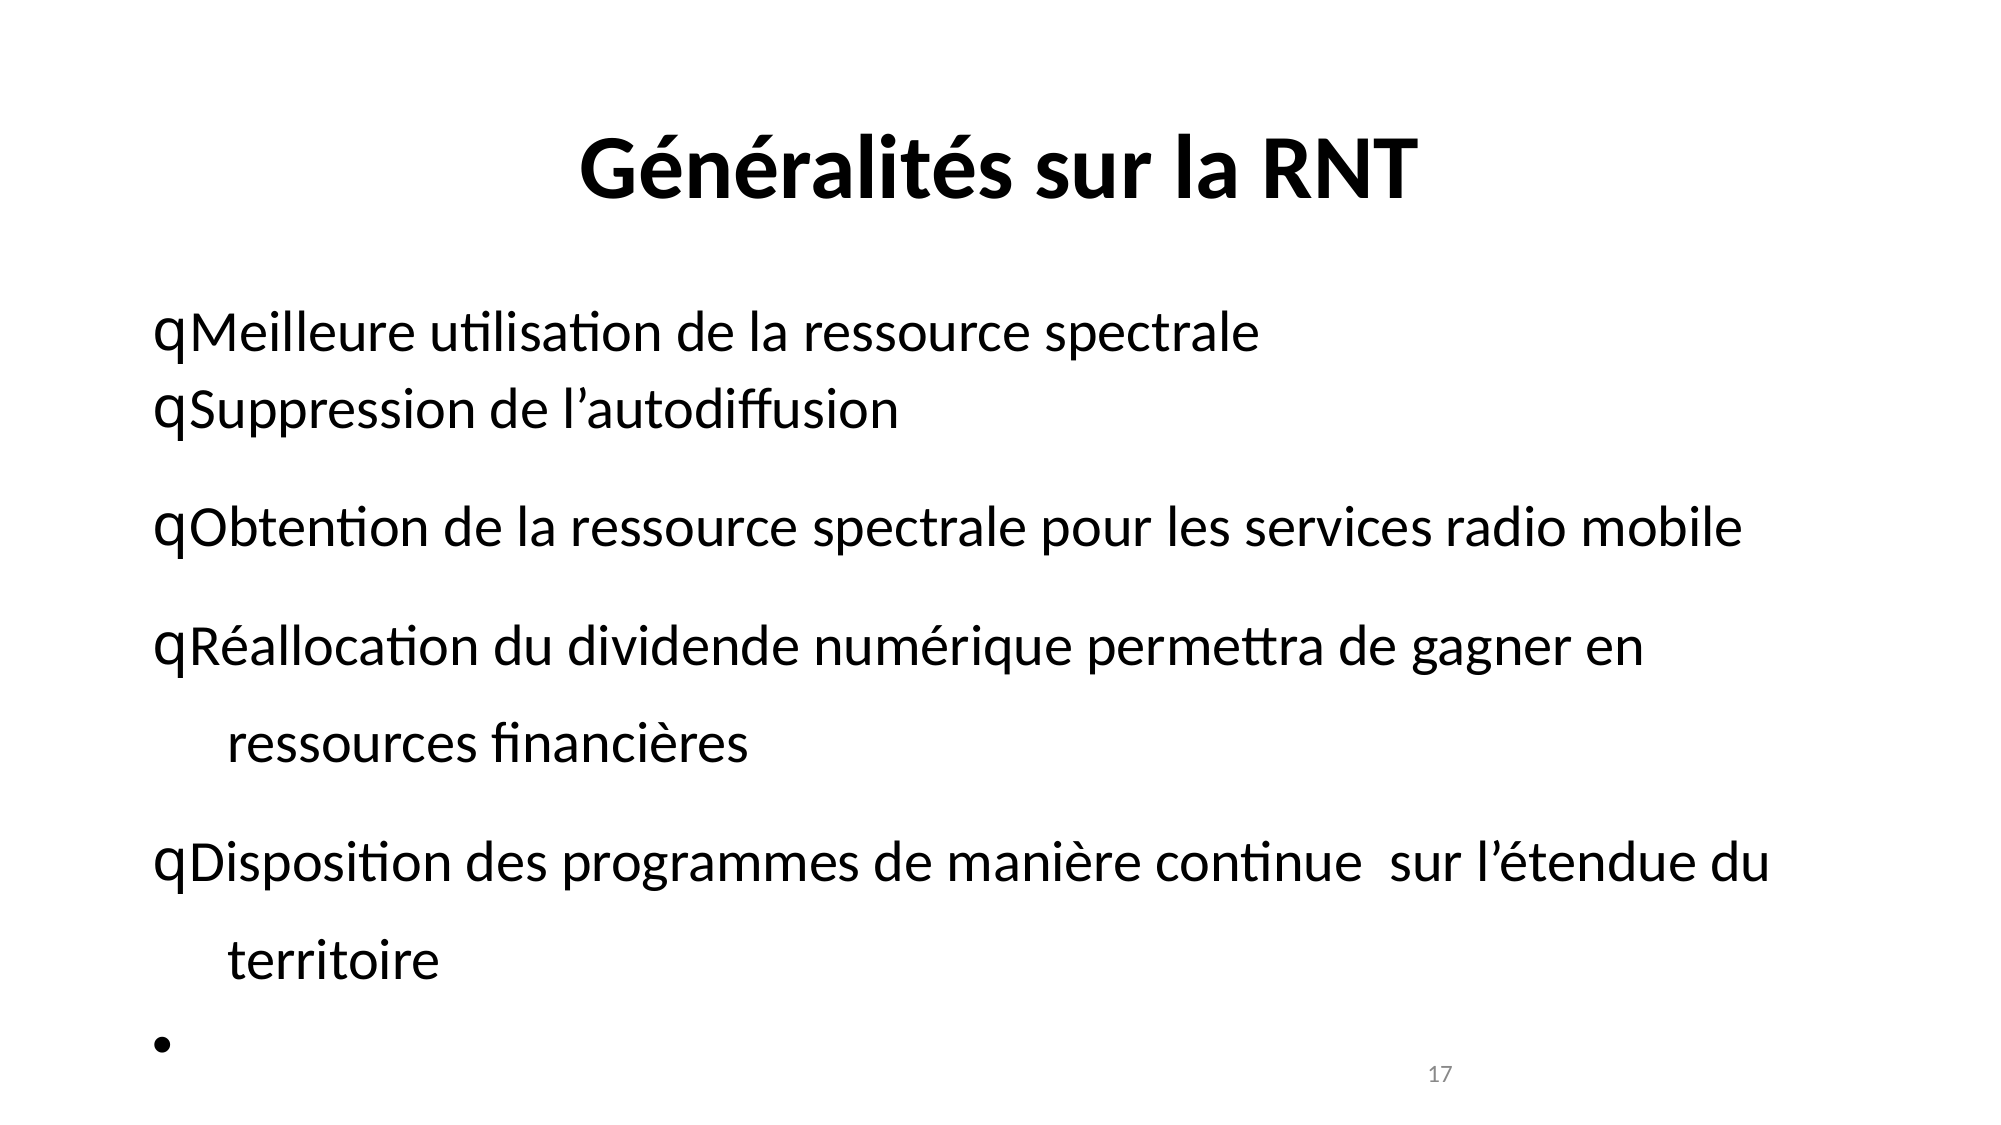

# Généralités sur la RNT
Meilleure utilisation de la ressource spectrale
Suppression de l’autodiffusion
Obtention de la ressource spectrale pour les services radio mobile
Réallocation du dividende numérique permettra de gagner en ressources financières
Disposition des programmes de manière continue sur l’étendue du territoire
17